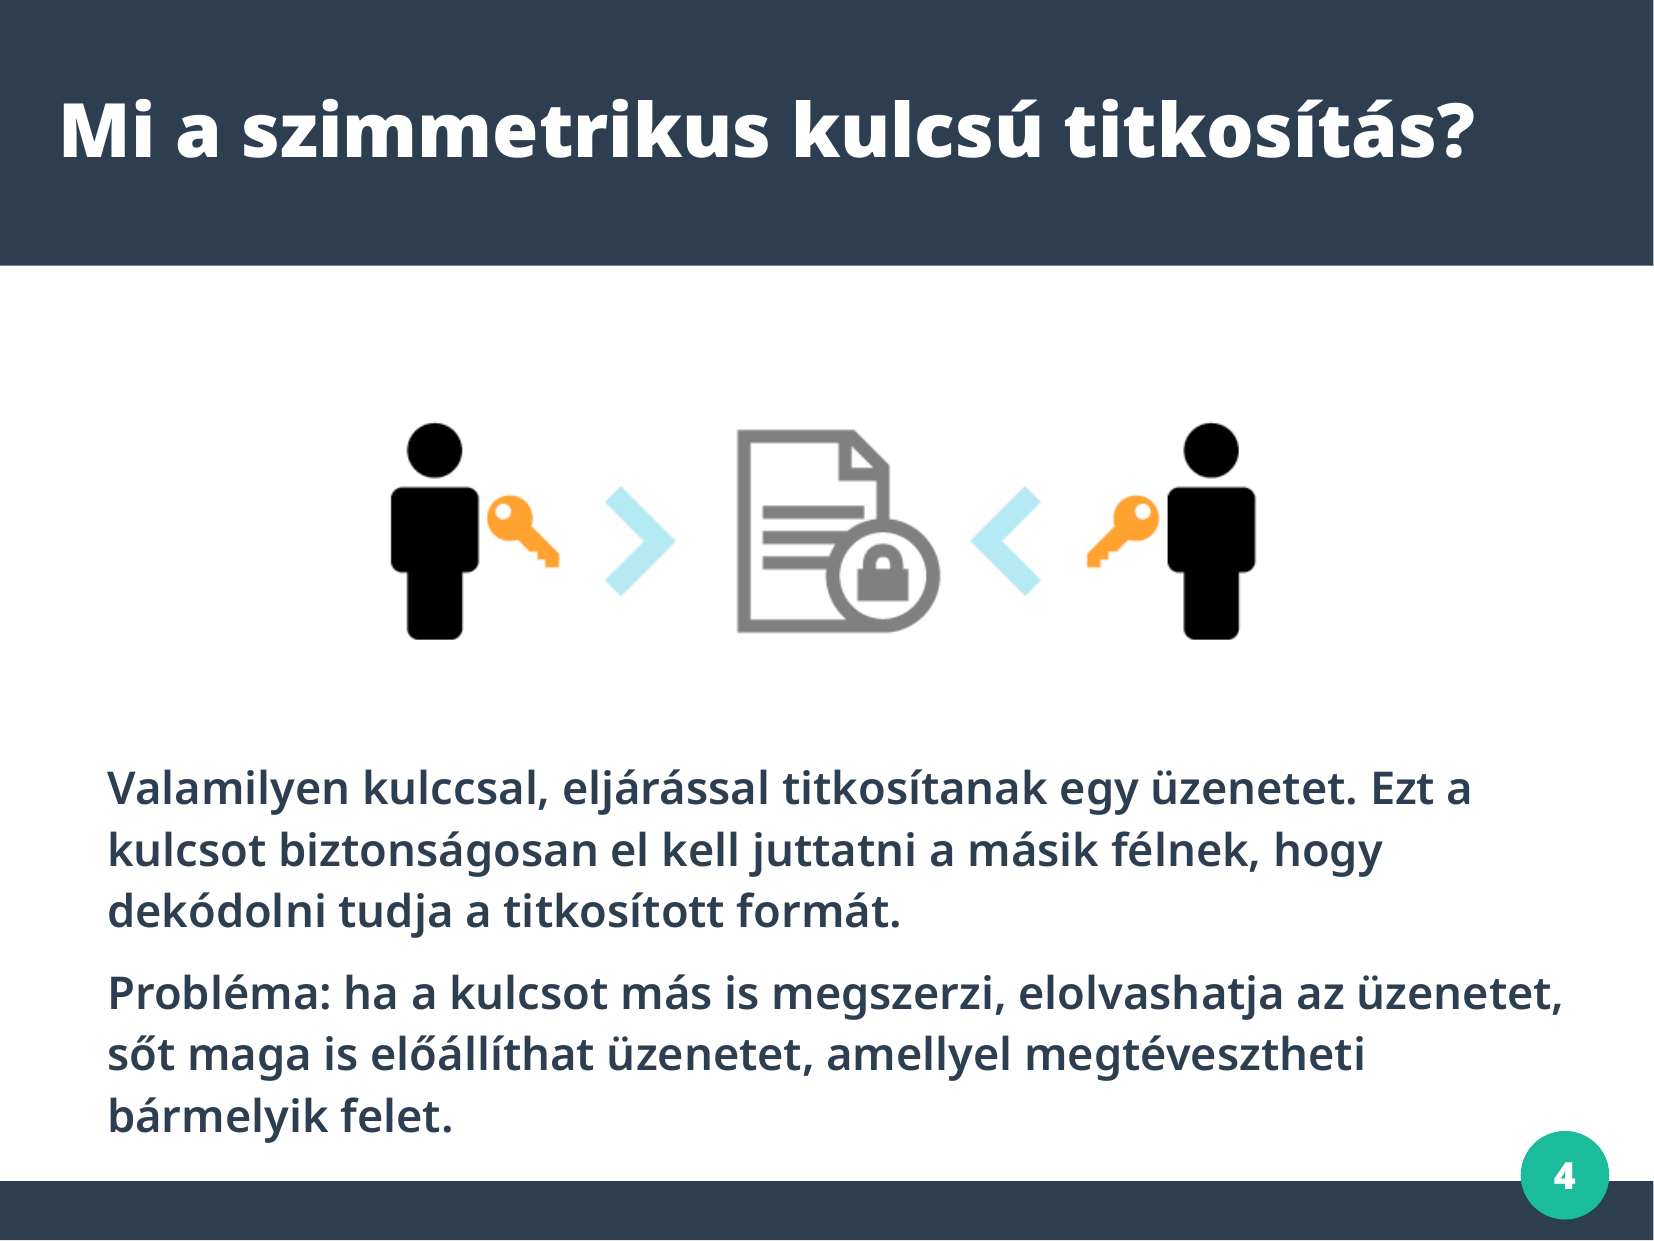

# Mi a szimmetrikus kulcsú titkosítás?
Valamilyen kulccsal, eljárással titkosítanak egy üzenetet. Ezt a kulcsot biztonságosan el kell juttatni a másik félnek, hogy dekódolni tudja a titkosított formát.
Probléma: ha a kulcsot más is megszerzi, elolvashatja az üzenetet, sőt maga is előállíthat üzenetet, amellyel megtévesztheti bármelyik felet.
4